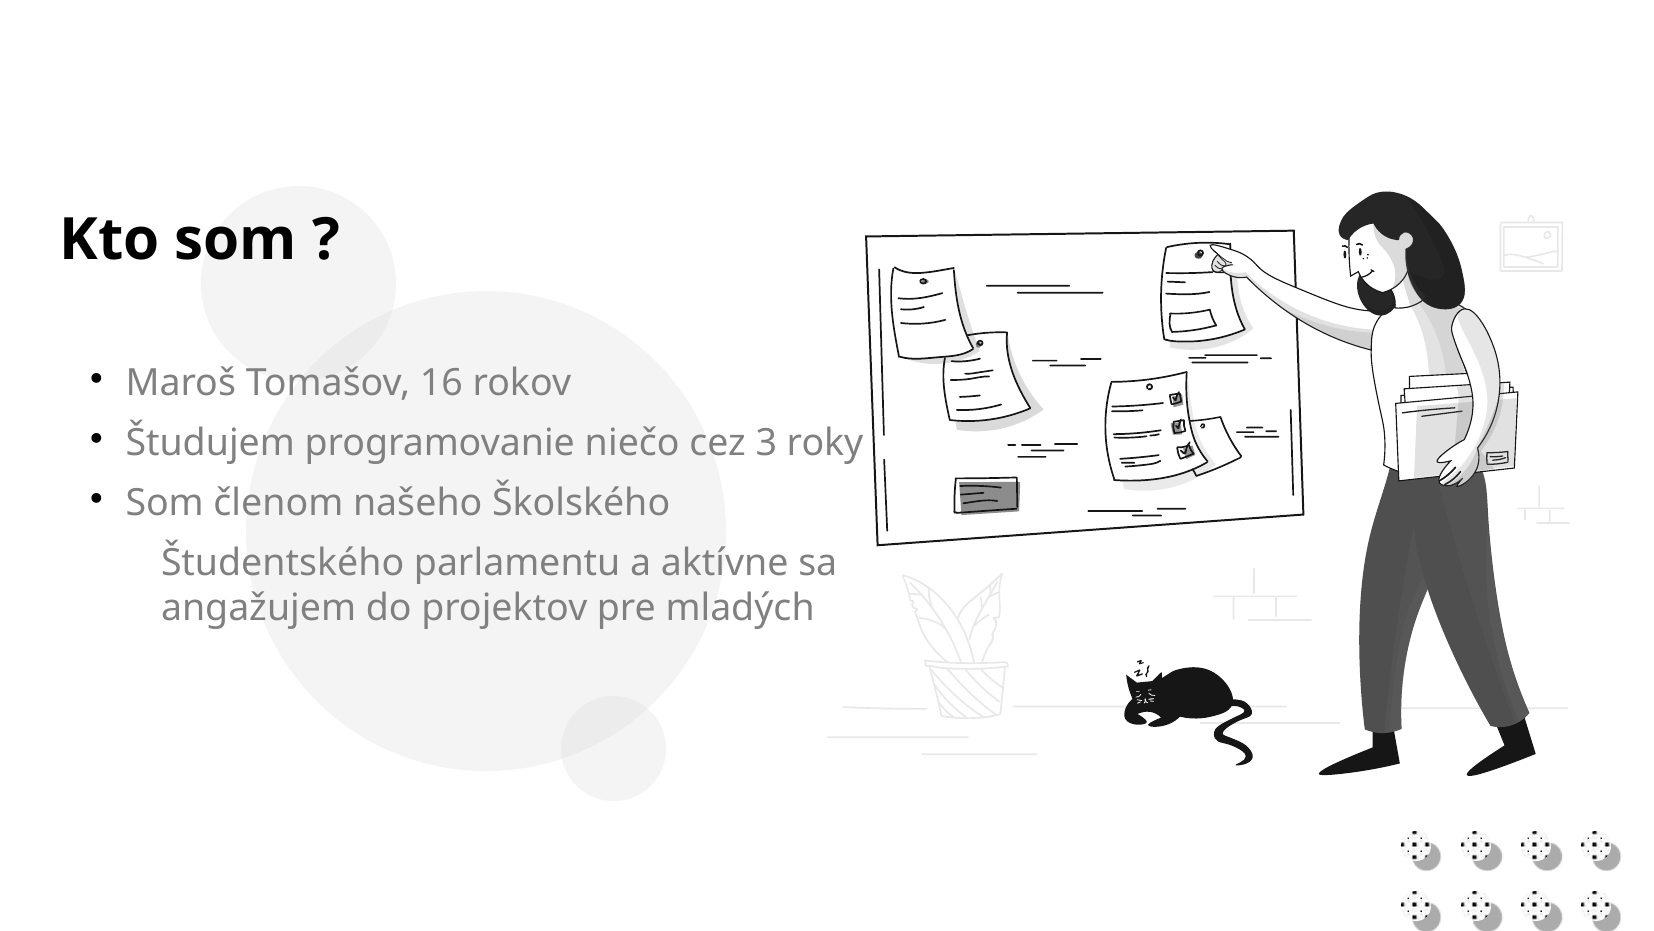

Kto som ?
Maroš Tomašov, 16 rokov
Študujem programovanie niečo cez 3 roky
Som členom našeho Školského
Študentského parlamentu a aktívne sa angažujem do projektov pre mladých